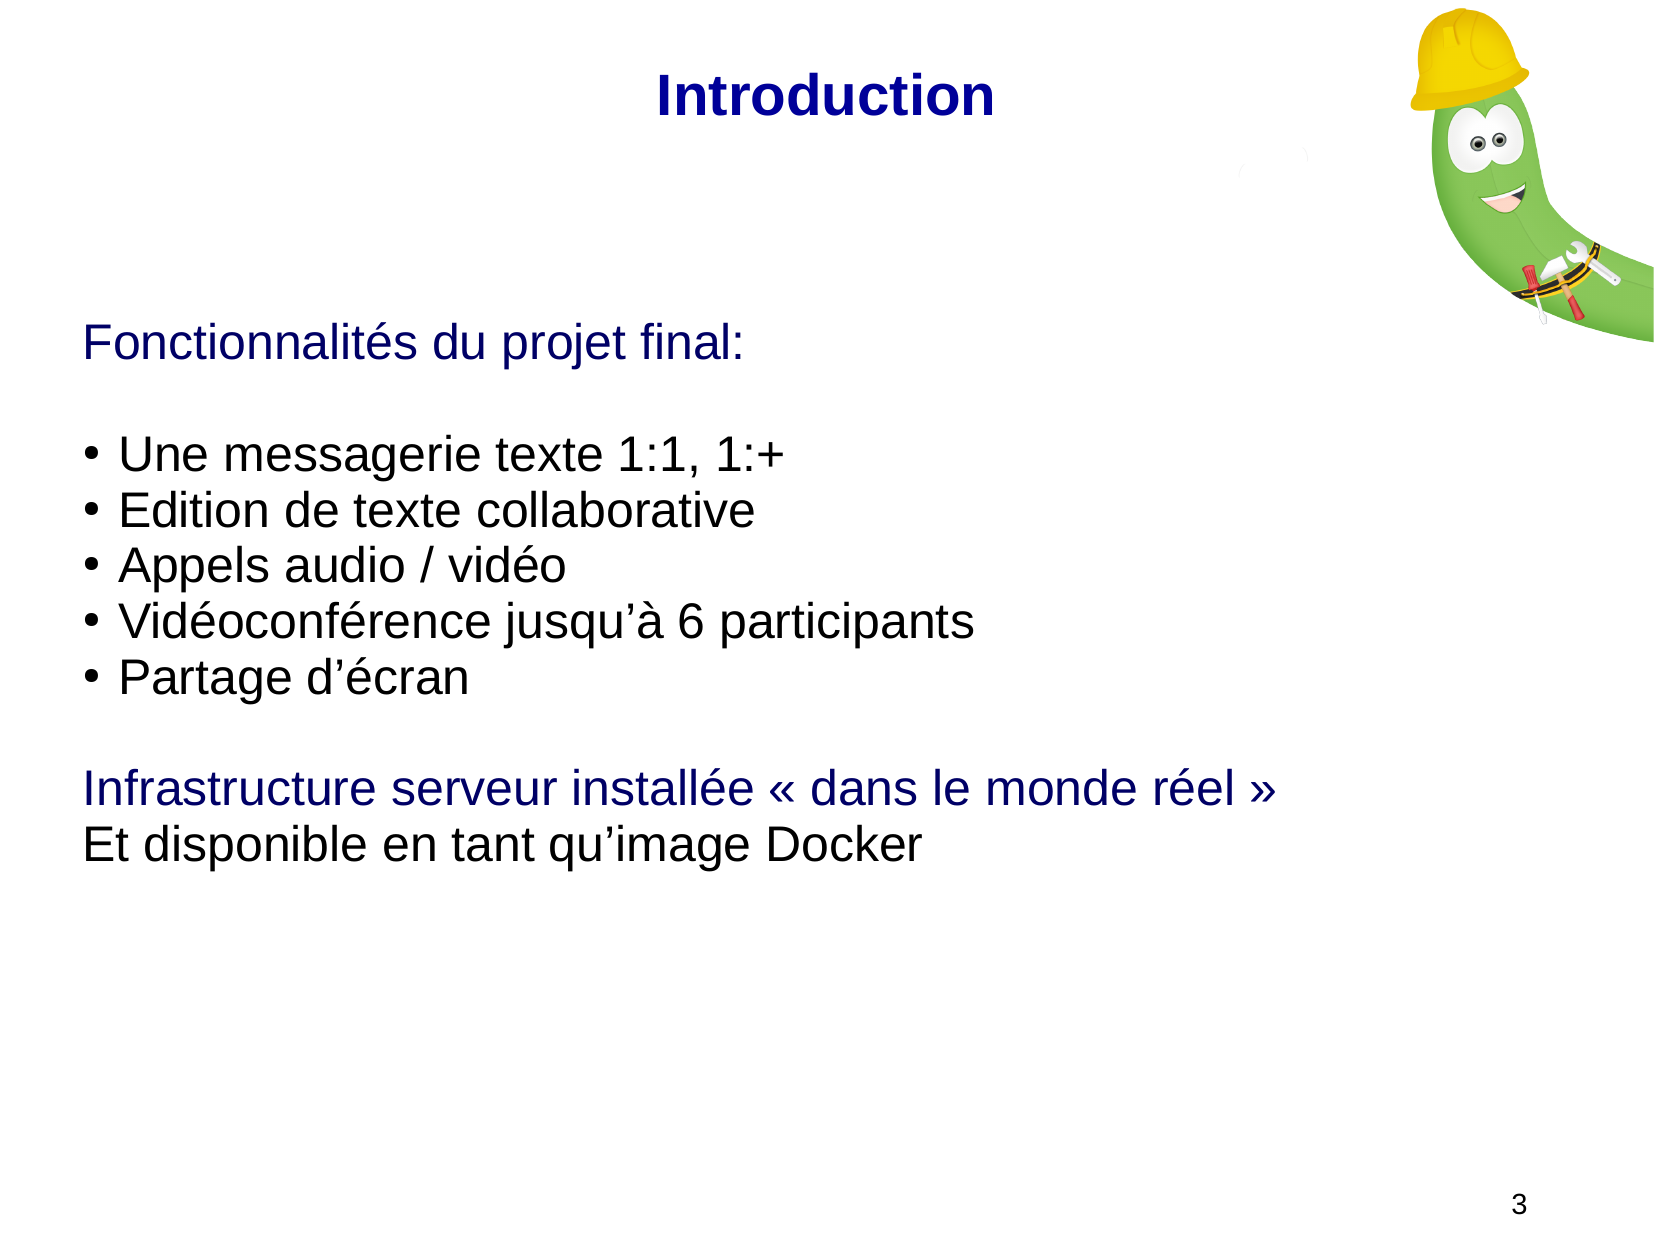

# Introduction
Fonctionnalités du projet final:
Une messagerie texte 1:1, 1:+
Edition de texte collaborative
Appels audio / vidéo
Vidéoconférence jusqu’à 6 participants
Partage d’écran
Infrastructure serveur installée « dans le monde réel »
Et disponible en tant qu’image Docker